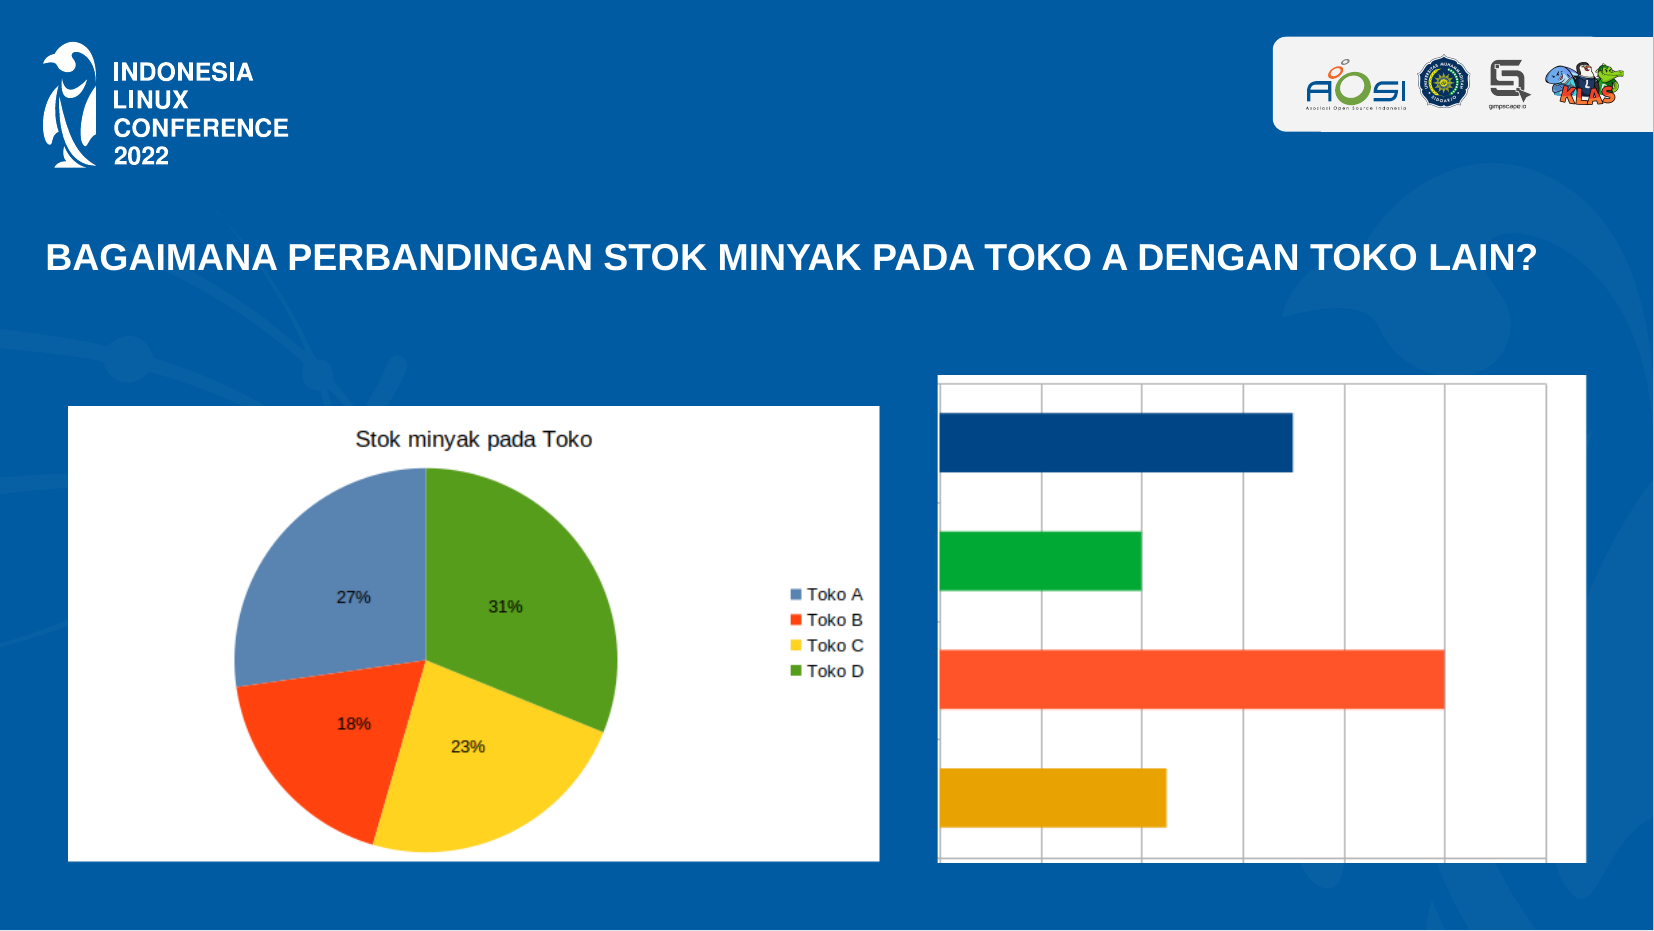

BAGAIMANA PERBANDINGAN STOK MINYAK PADA TOKO A DENGAN TOKO LAIN?